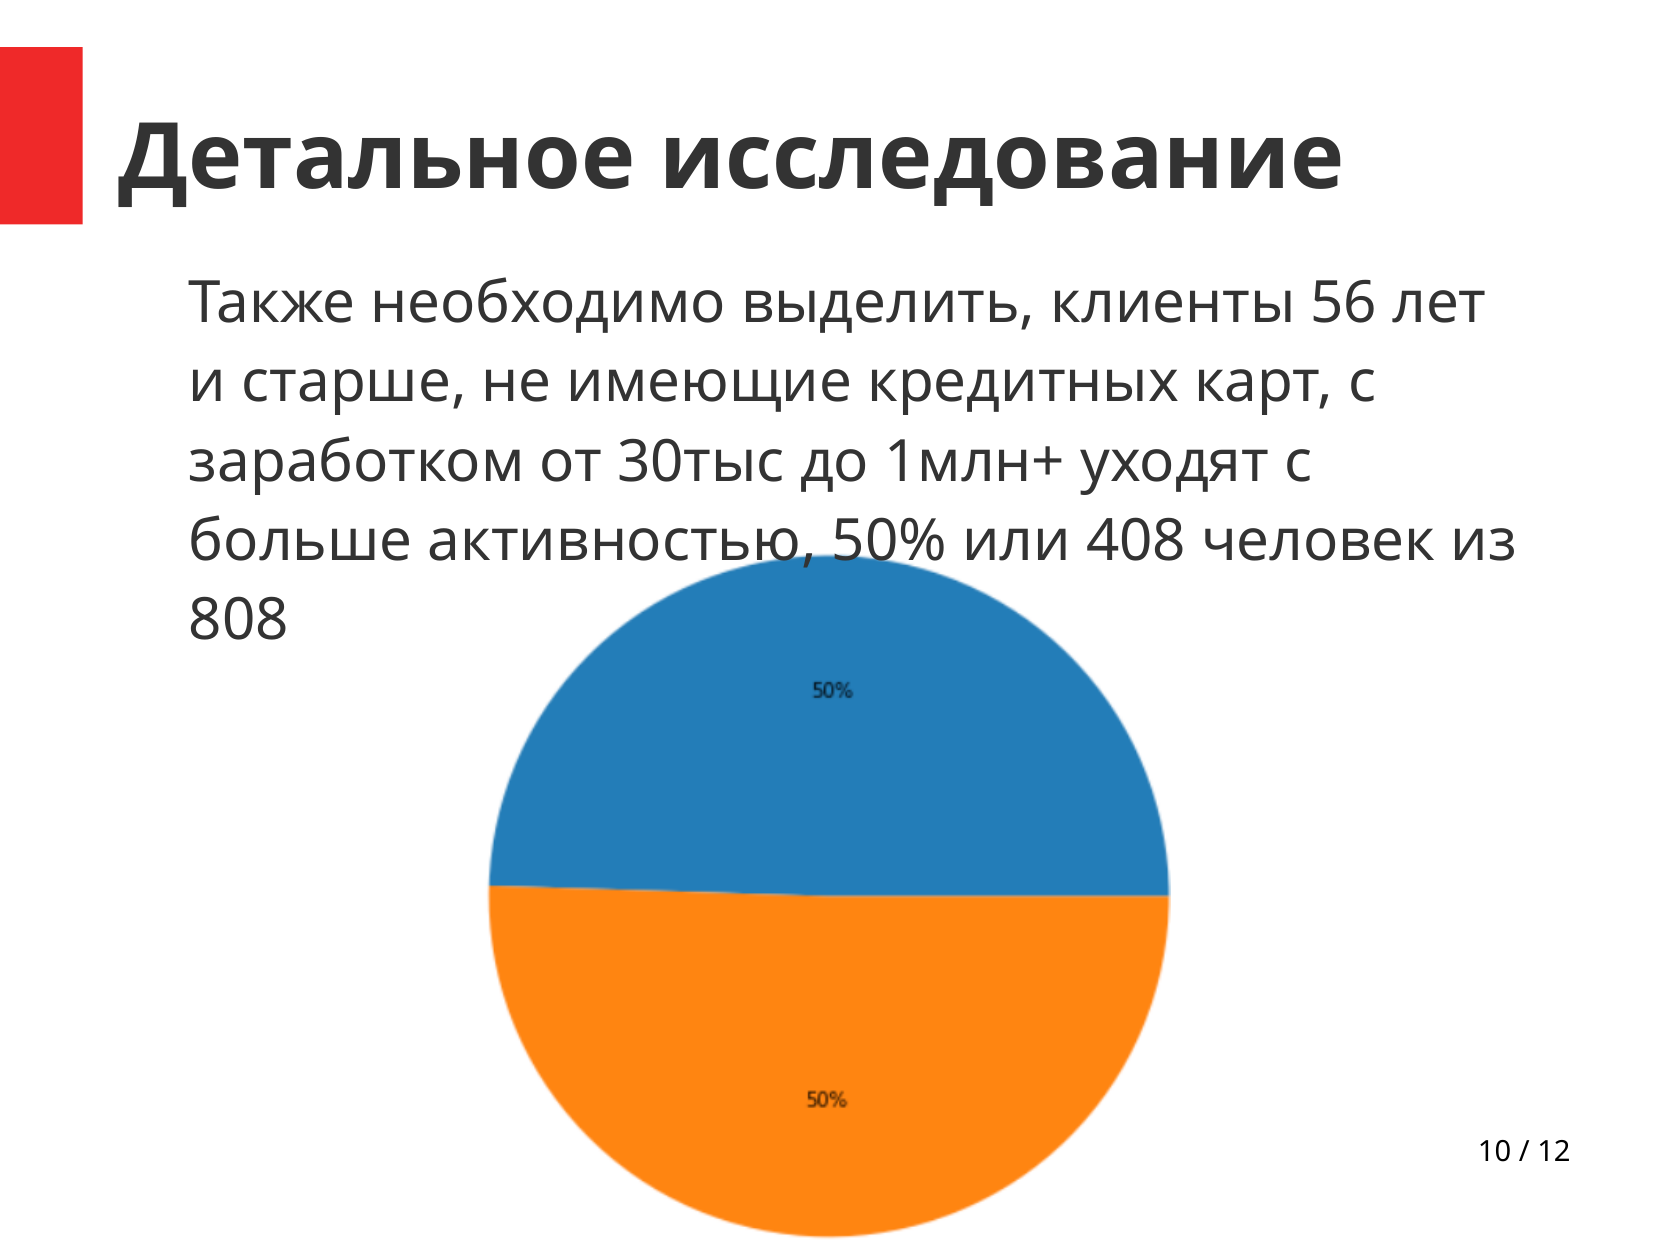

# Детальное исследование
Также необходимо выделить, клиенты 56 лет и старше, не имеющие кредитных карт, с заработком от 30тыс до 1млн+ уходят с больше активностью, 50% или 408 человек из 808
10